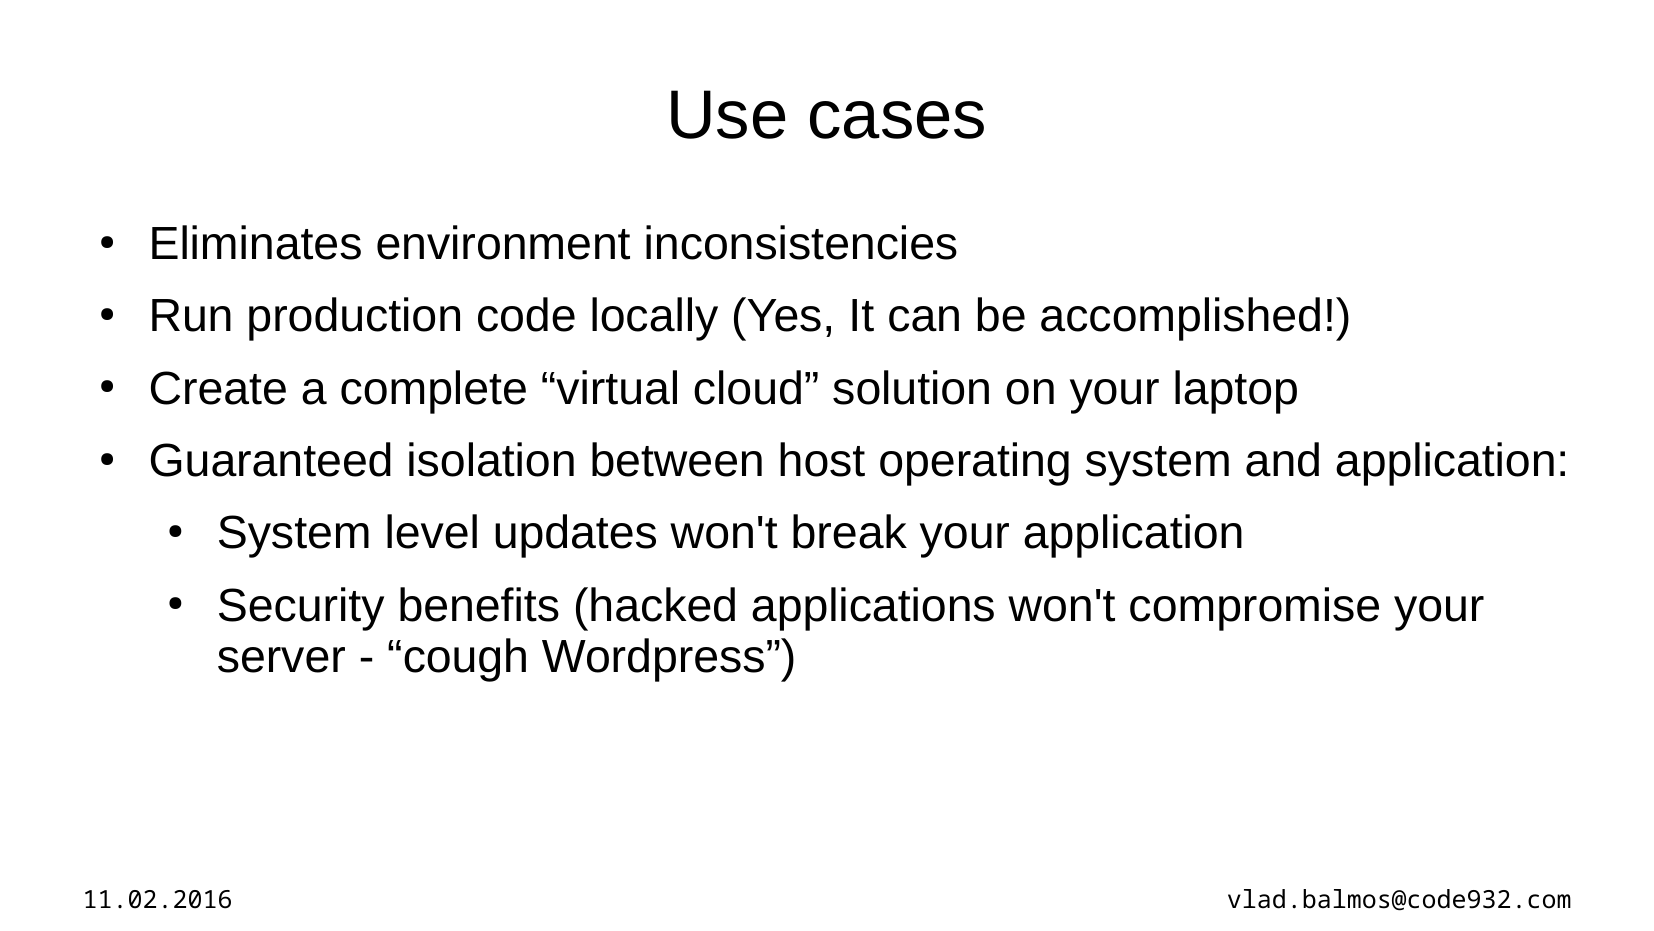

# Use cases
Eliminates environment inconsistencies
Run production code locally (Yes, It can be accomplished!)
Create a complete “virtual cloud” solution on your laptop
Guaranteed isolation between host operating system and application:
System level updates won't break your application
Security benefits (hacked applications won't compromise your server - “cough Wordpress”)
11.02.2016
vlad.balmos@code932.com